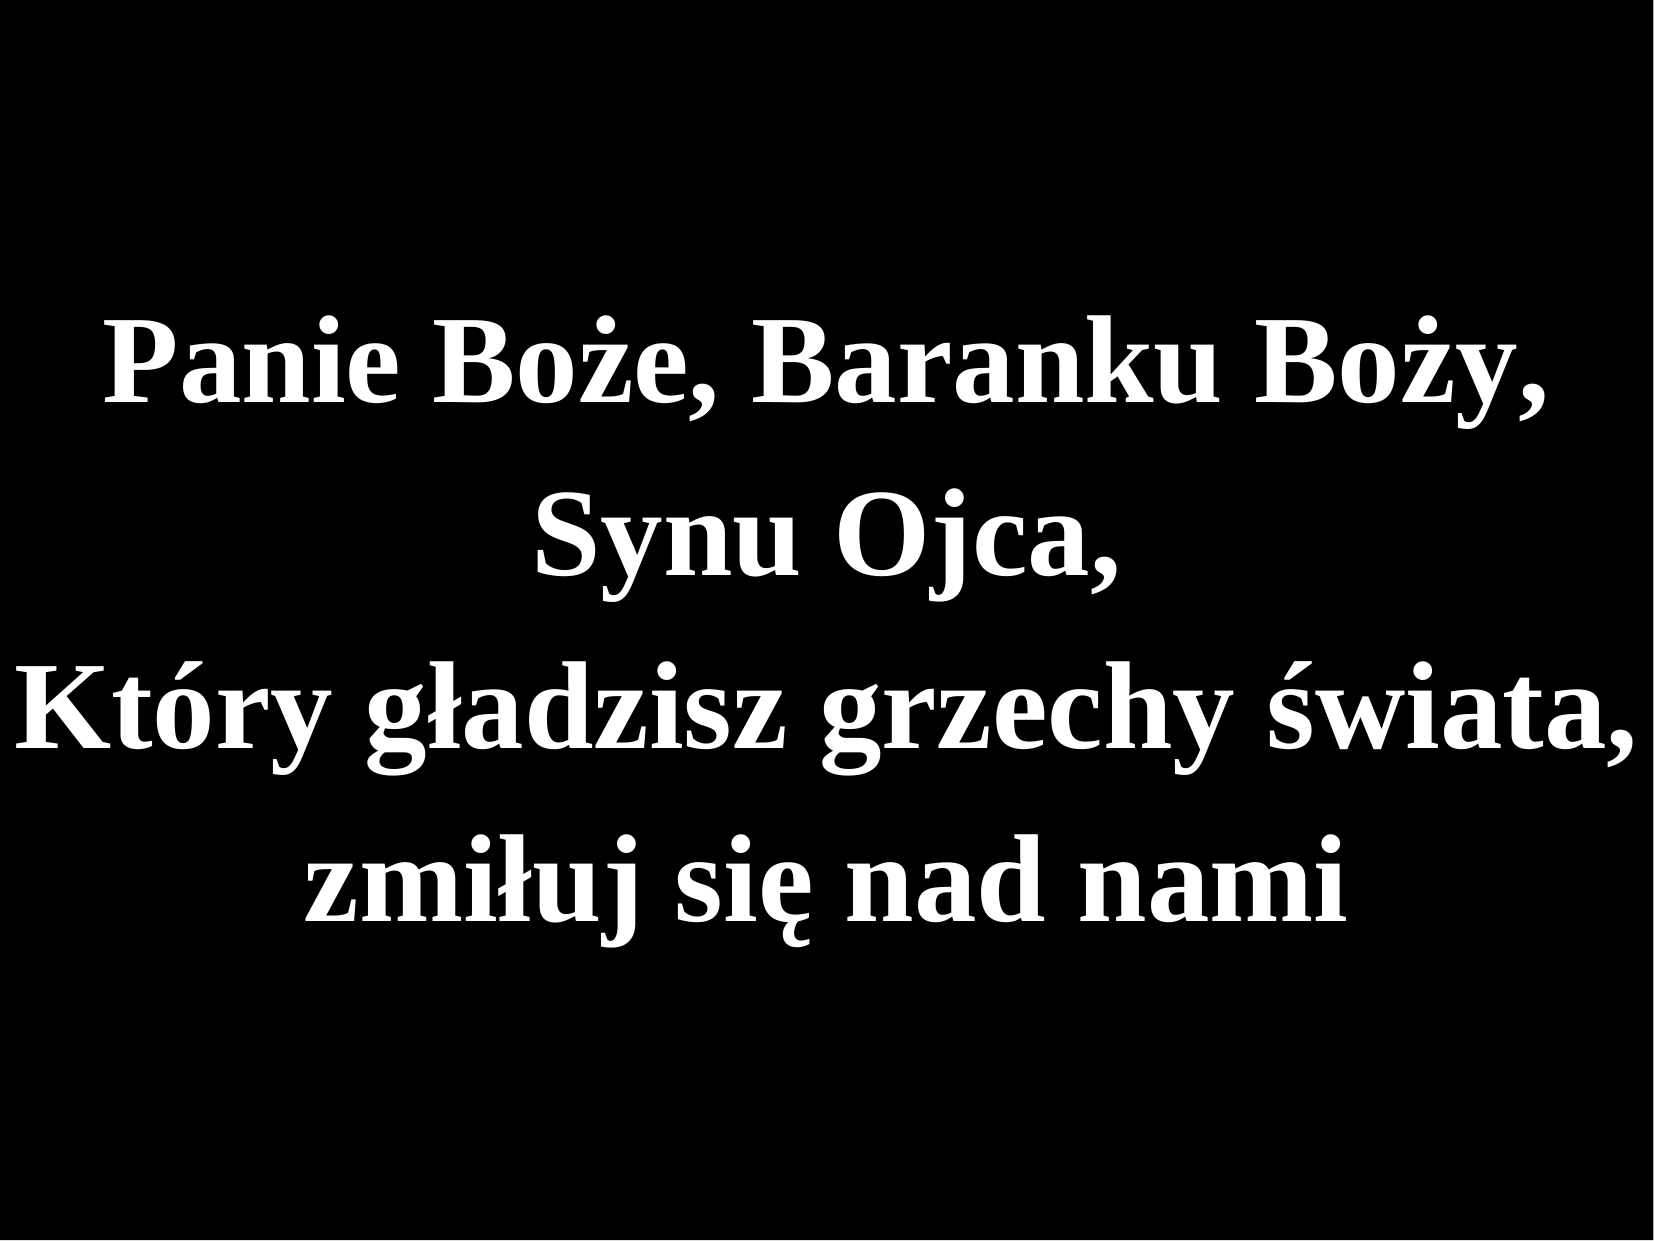

# Panie Boże, Baranku Boży, ppp Synu Ojca, ppp Który gładzisz grzechy świata, ppp zmiłuj się nad nami